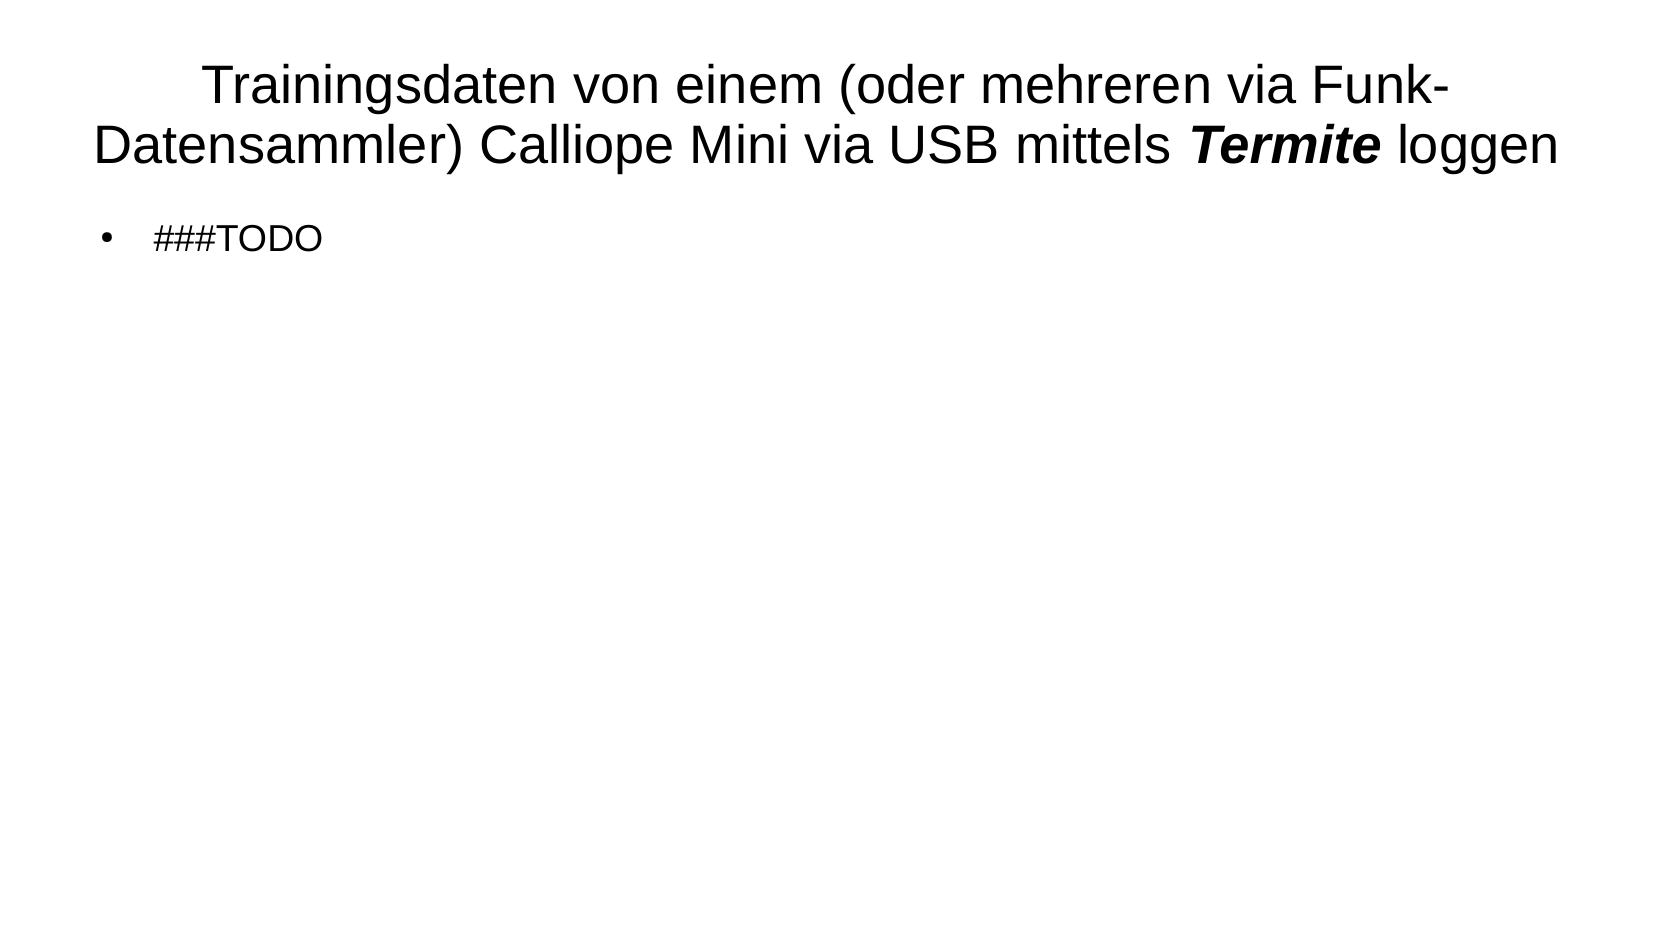

# Trainingsdaten von einem (oder mehreren via Funk-Datensammler) Calliope Mini via USB mittels Termite loggen
###TODO